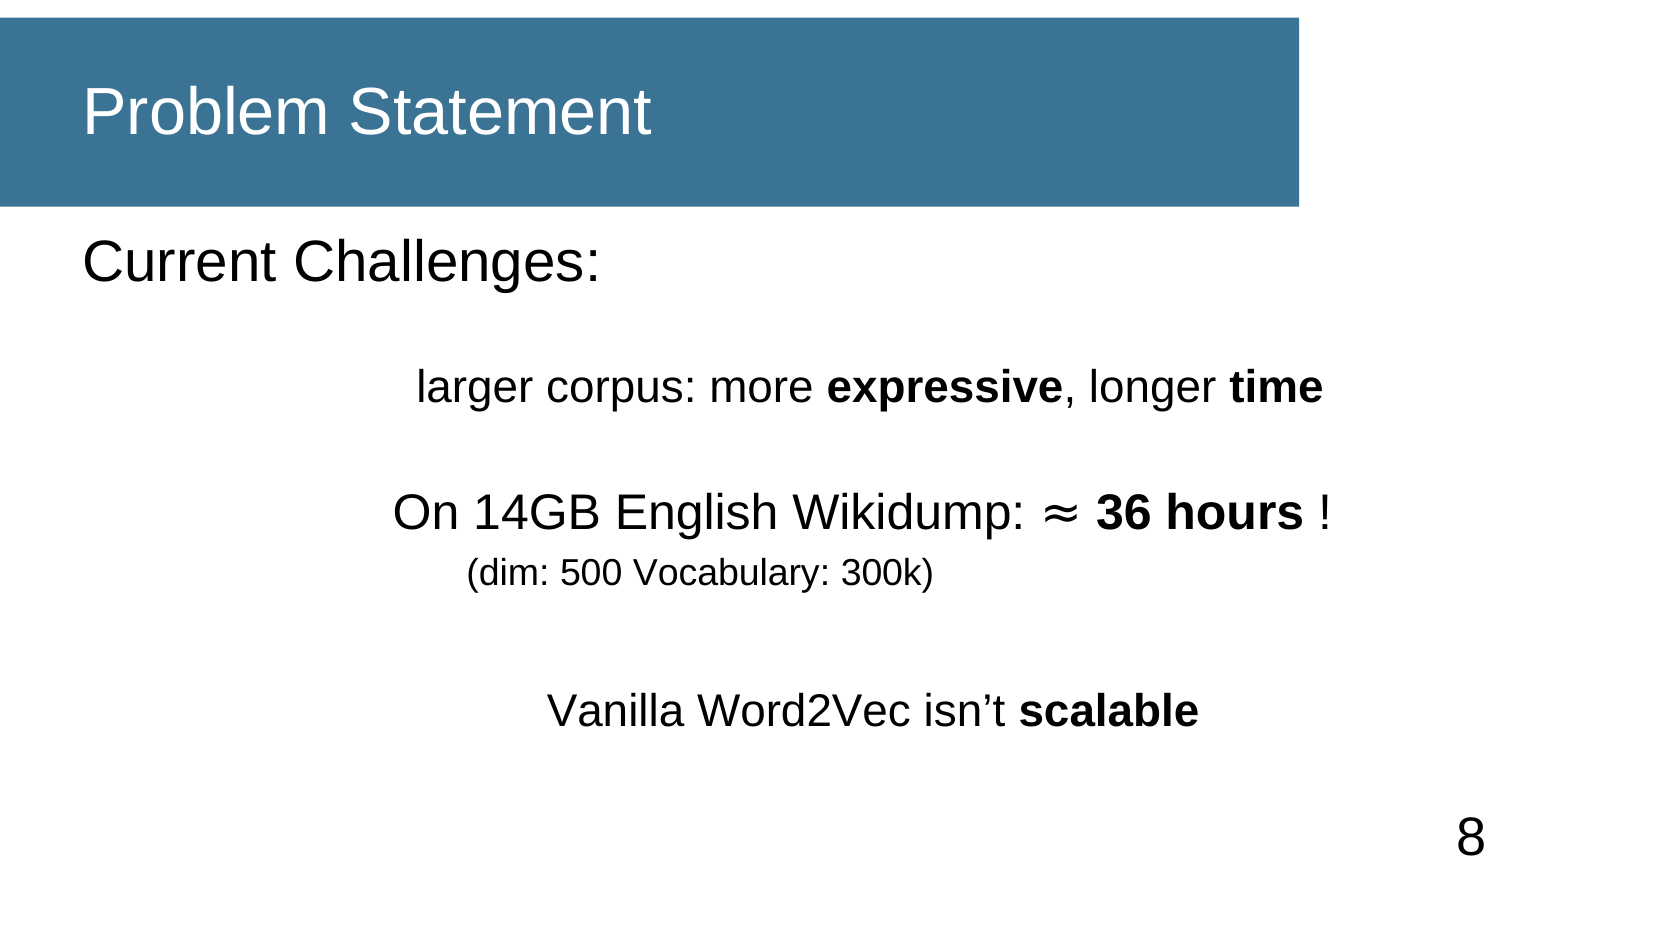

# Problem Statement
Current Challenges:
larger corpus: more expressive, longer time
On 14GB English Wikidump: ≈ 36 hours !
	(dim: 500 Vocabulary: 300k)
Vanilla Word2Vec isn’t scalable